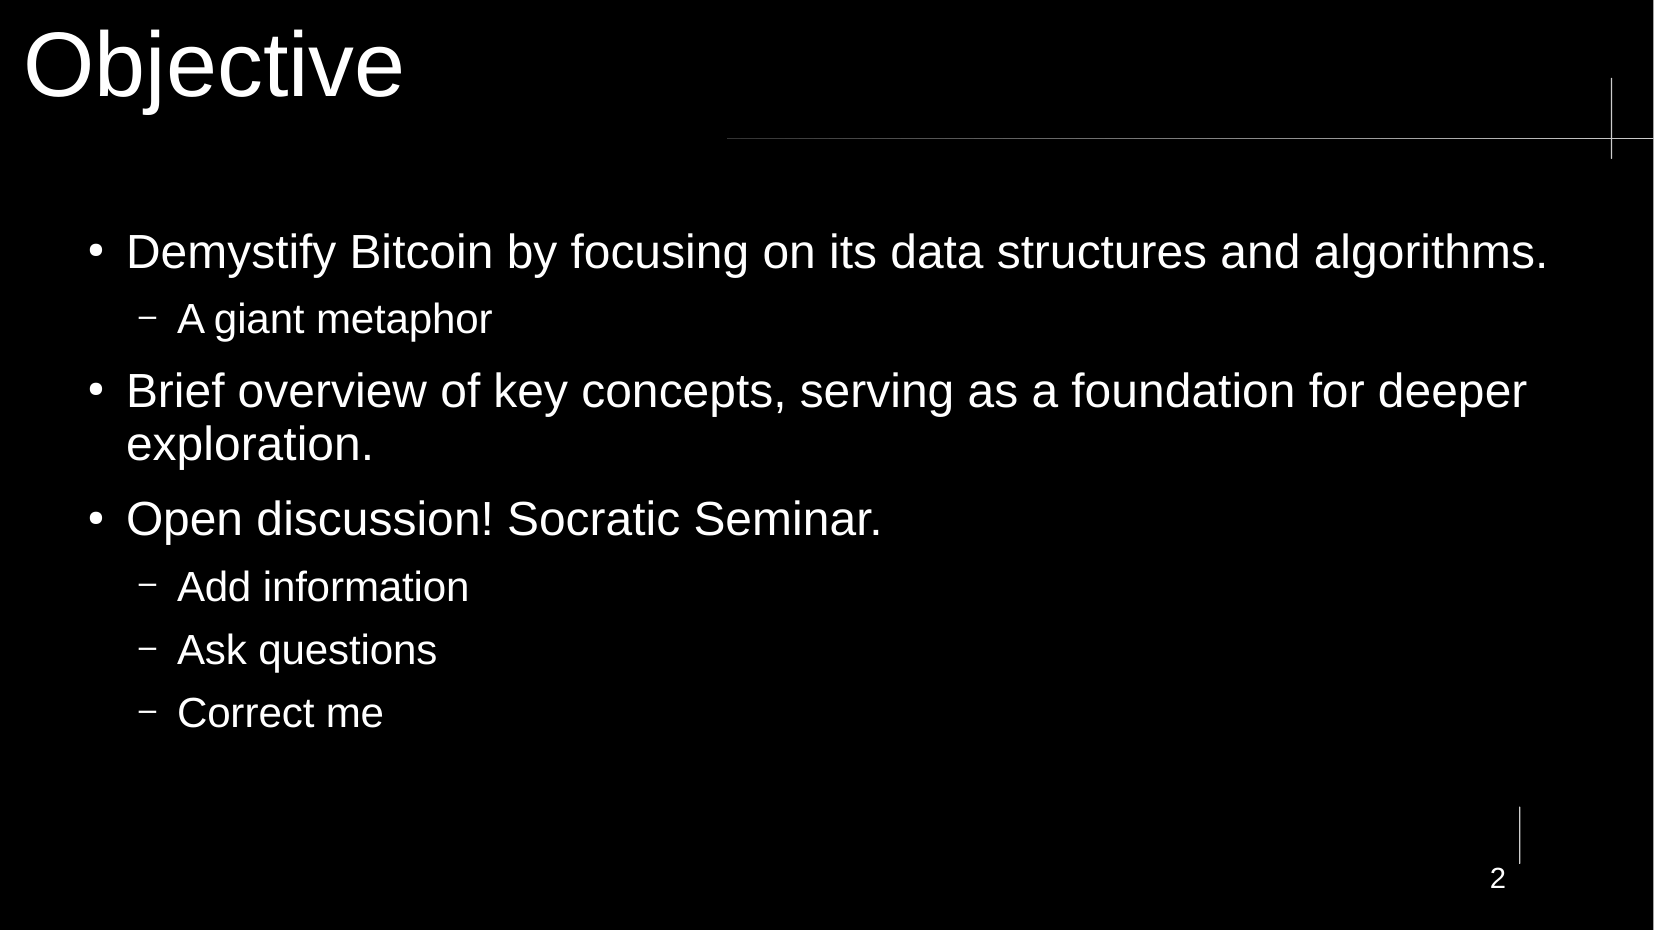

# Objective
Demystify Bitcoin by focusing on its data structures and algorithms.
A giant metaphor
Brief overview of key concepts, serving as a foundation for deeper exploration.
Open discussion! Socratic Seminar.
Add information
Ask questions
Correct me
2